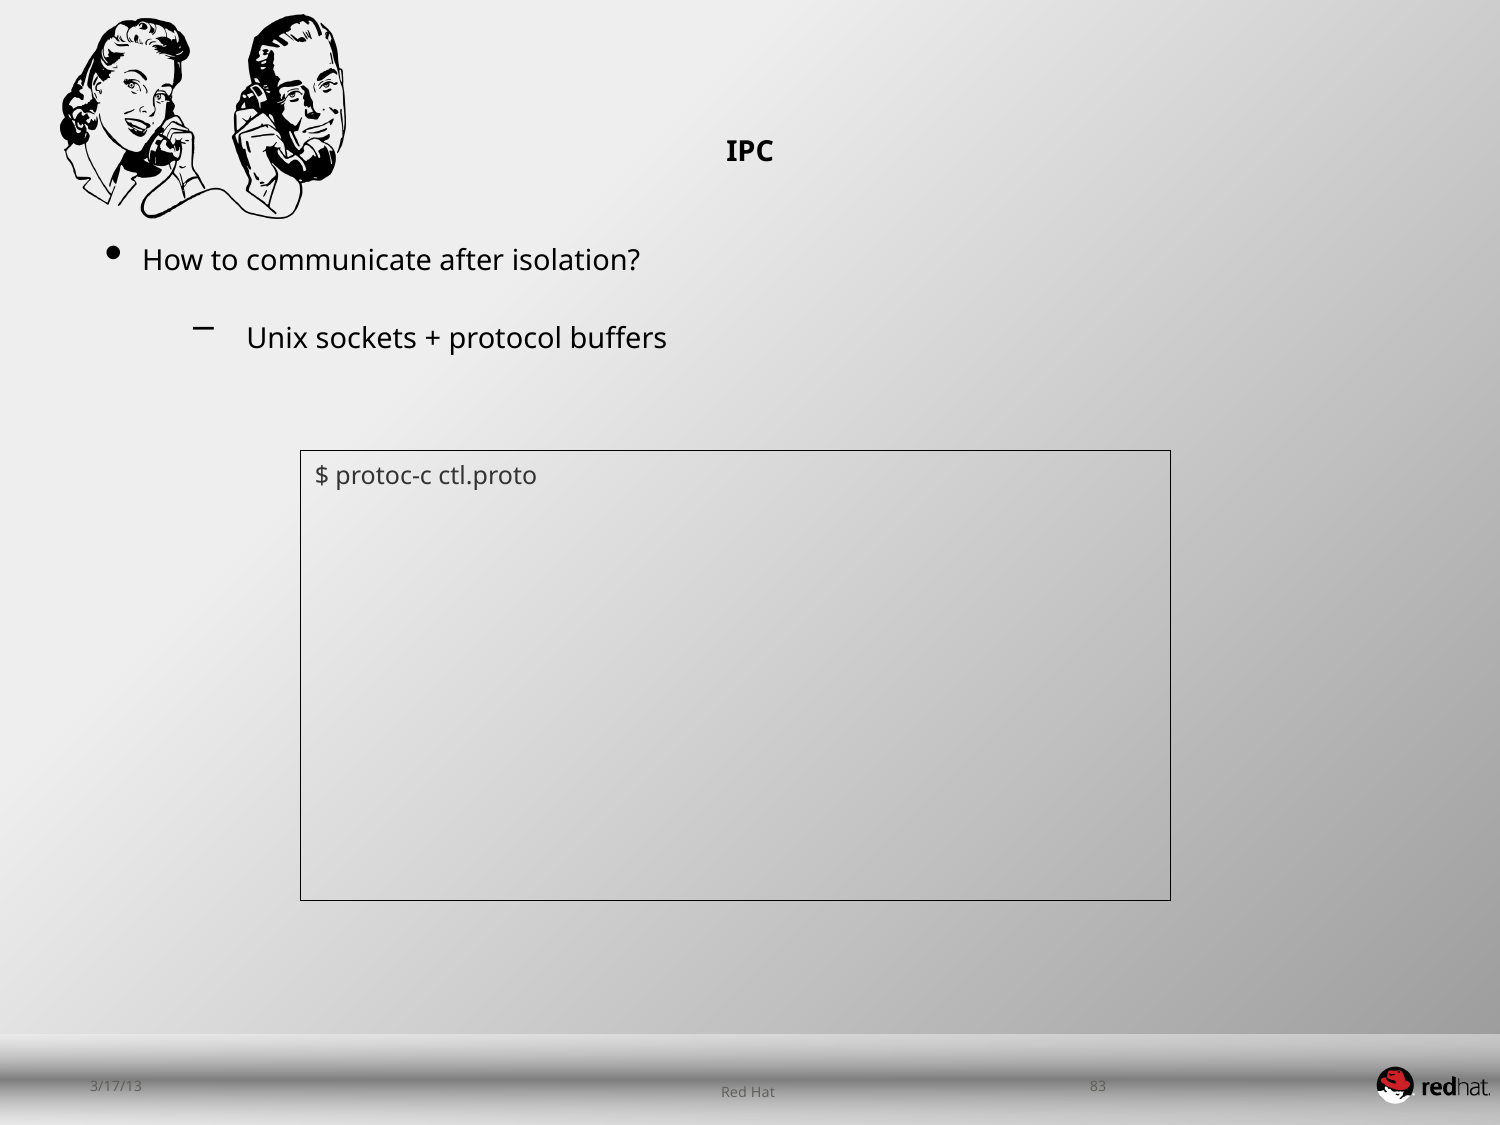

# IPC
How to communicate after isolation?
Unix sockets + protocol buffers
$ protoc-c ctl.proto
3/17/13
Red Hat